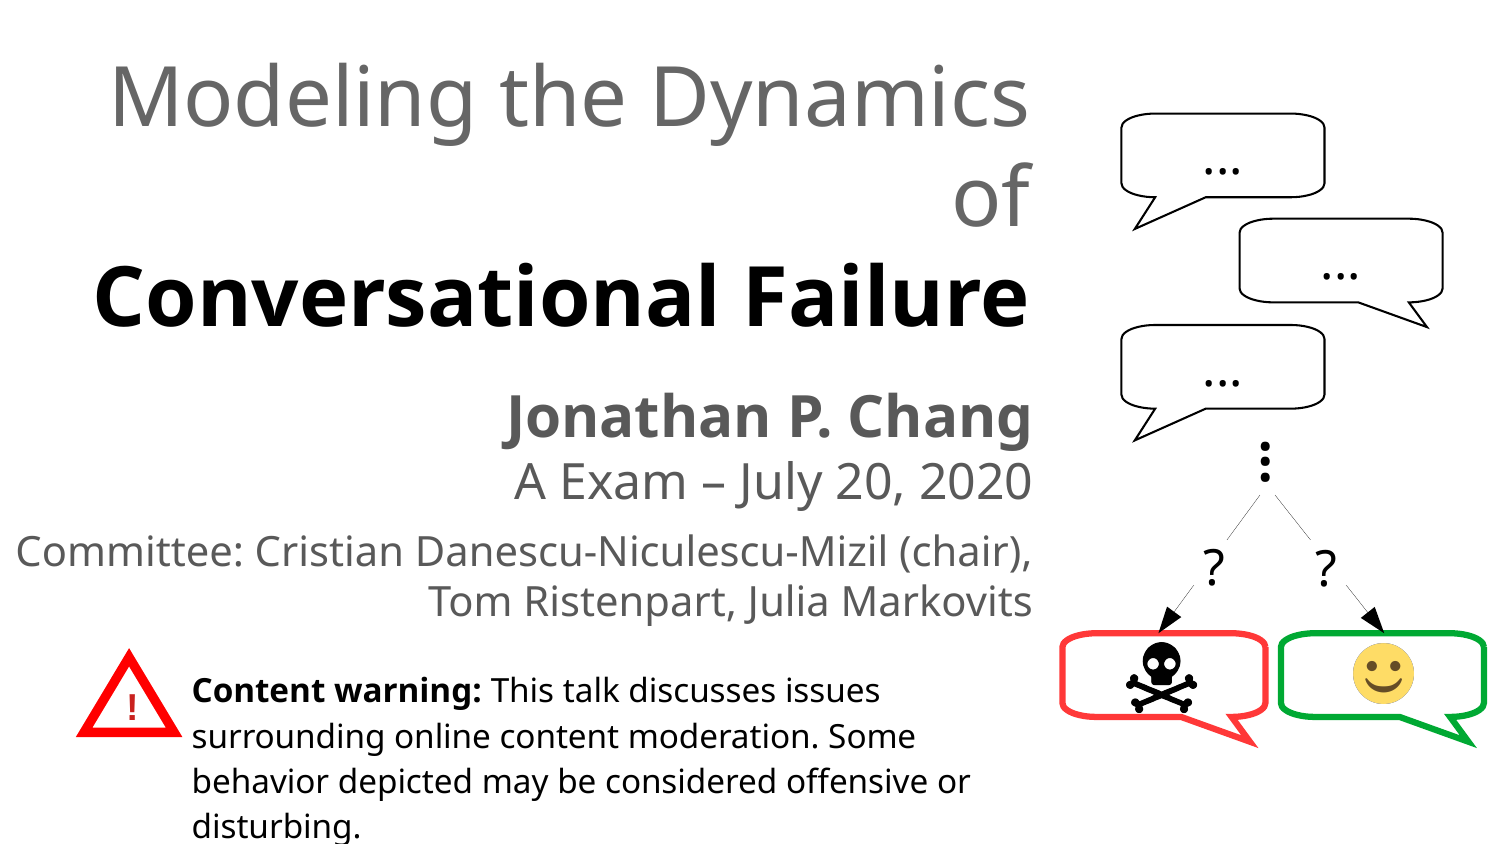

...
# Modeling the Dynamics of Conversational Failure
...
...
Jonathan P. Chang
A Exam – July 20, 2020
Committee: Cristian Danescu-Niculescu-Mizil (chair), Tom Ristenpart, Julia Markovits
...
?
?
!
Content warning: This talk discusses issues surrounding online content moderation. Some behavior depicted may be considered offensive or disturbing.